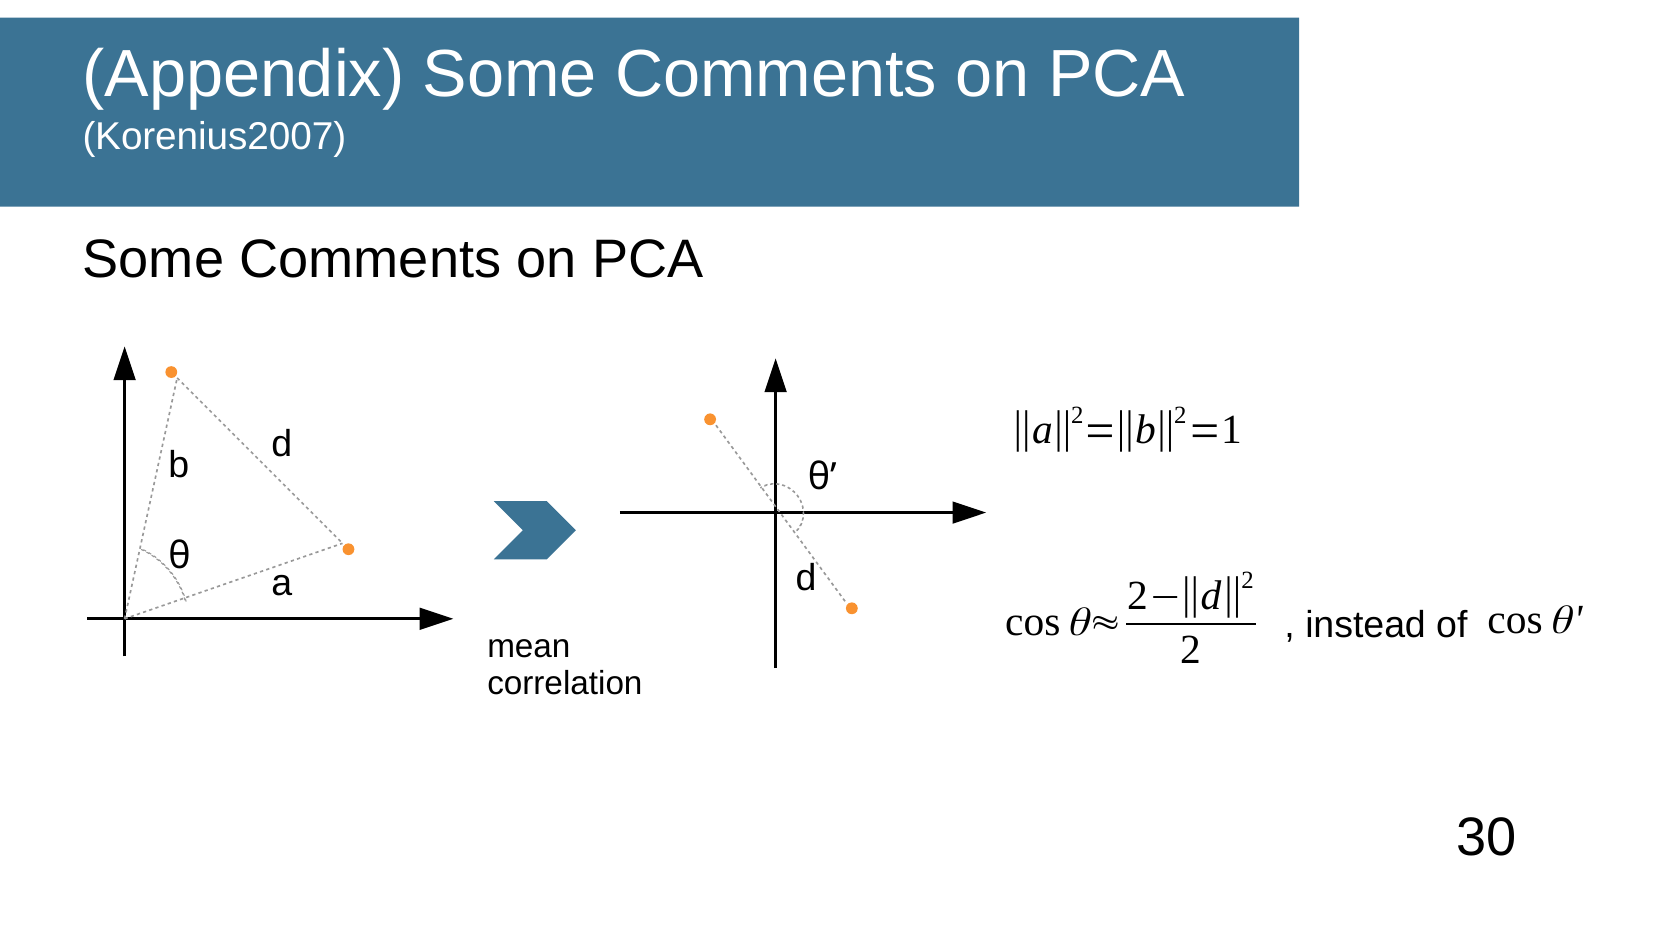

# (Appendix) Some Comments on PCA (Korenius2007)
Some Comments on PCA
d
b
θ’
θ
d
a
, instead of
mean
correlation